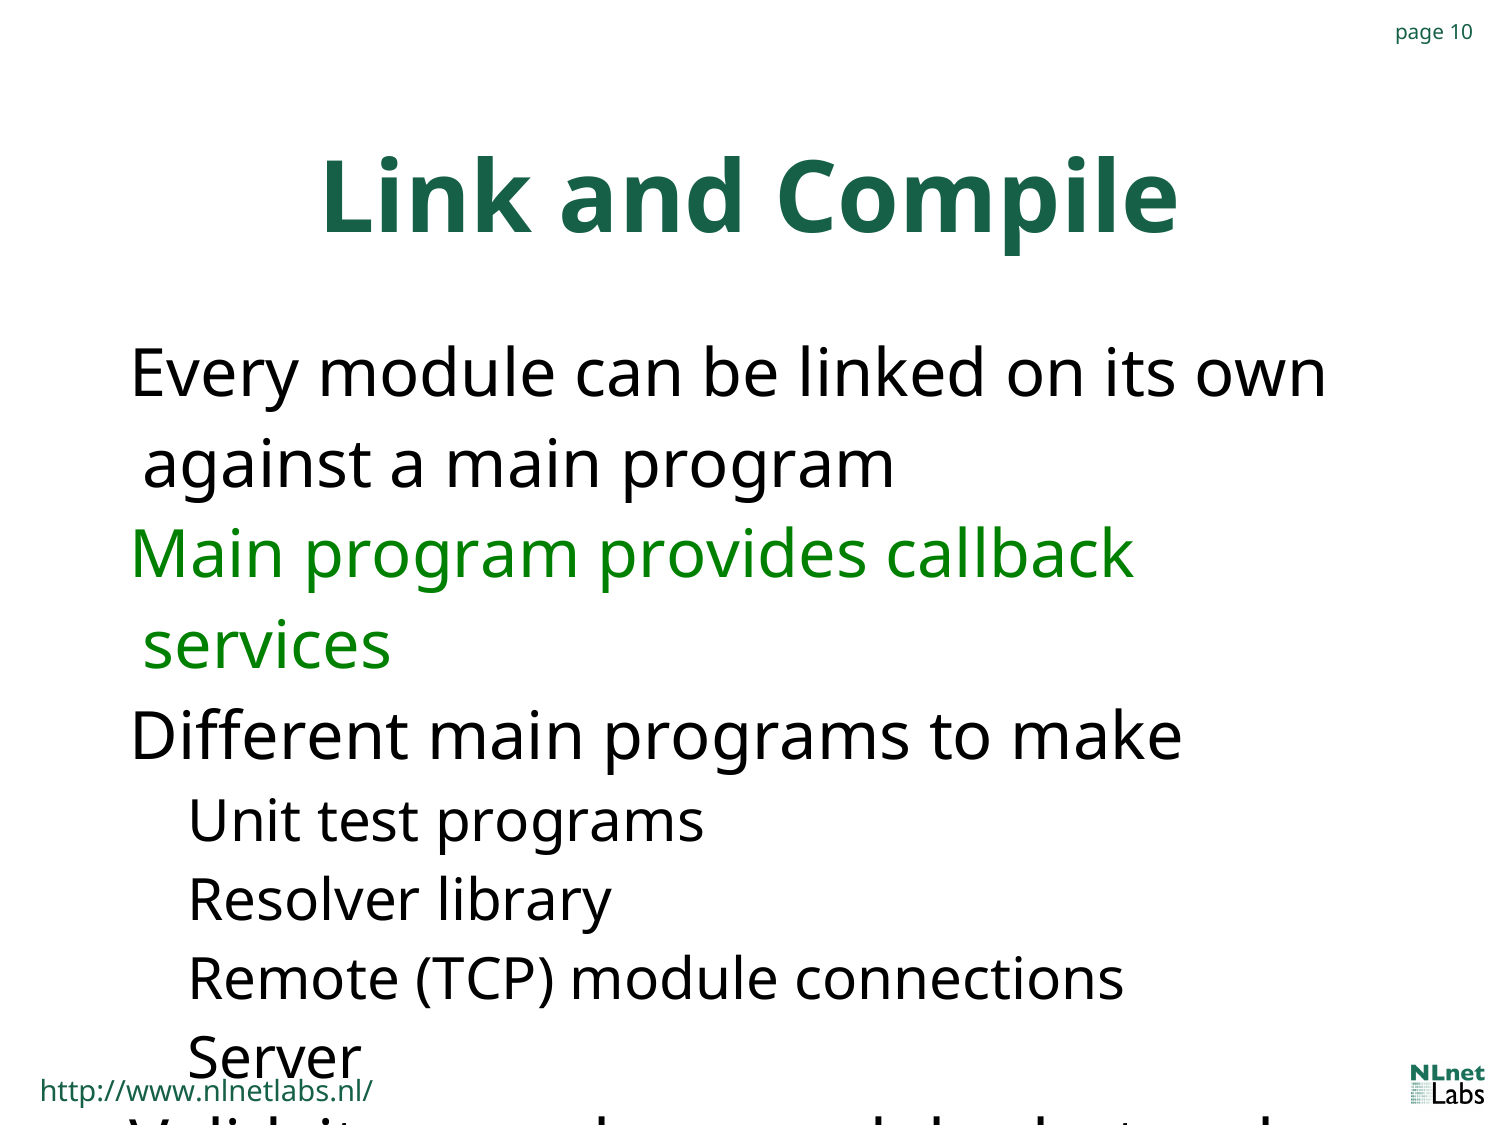

# Link and Compile
 Every module can be linked on its own against a main program
 Main program provides callback services
 Different main programs to make
Unit test programs
Resolver library
Remote (TCP) module connections
Server
 Valid, iter are clean modules but cache is still special.